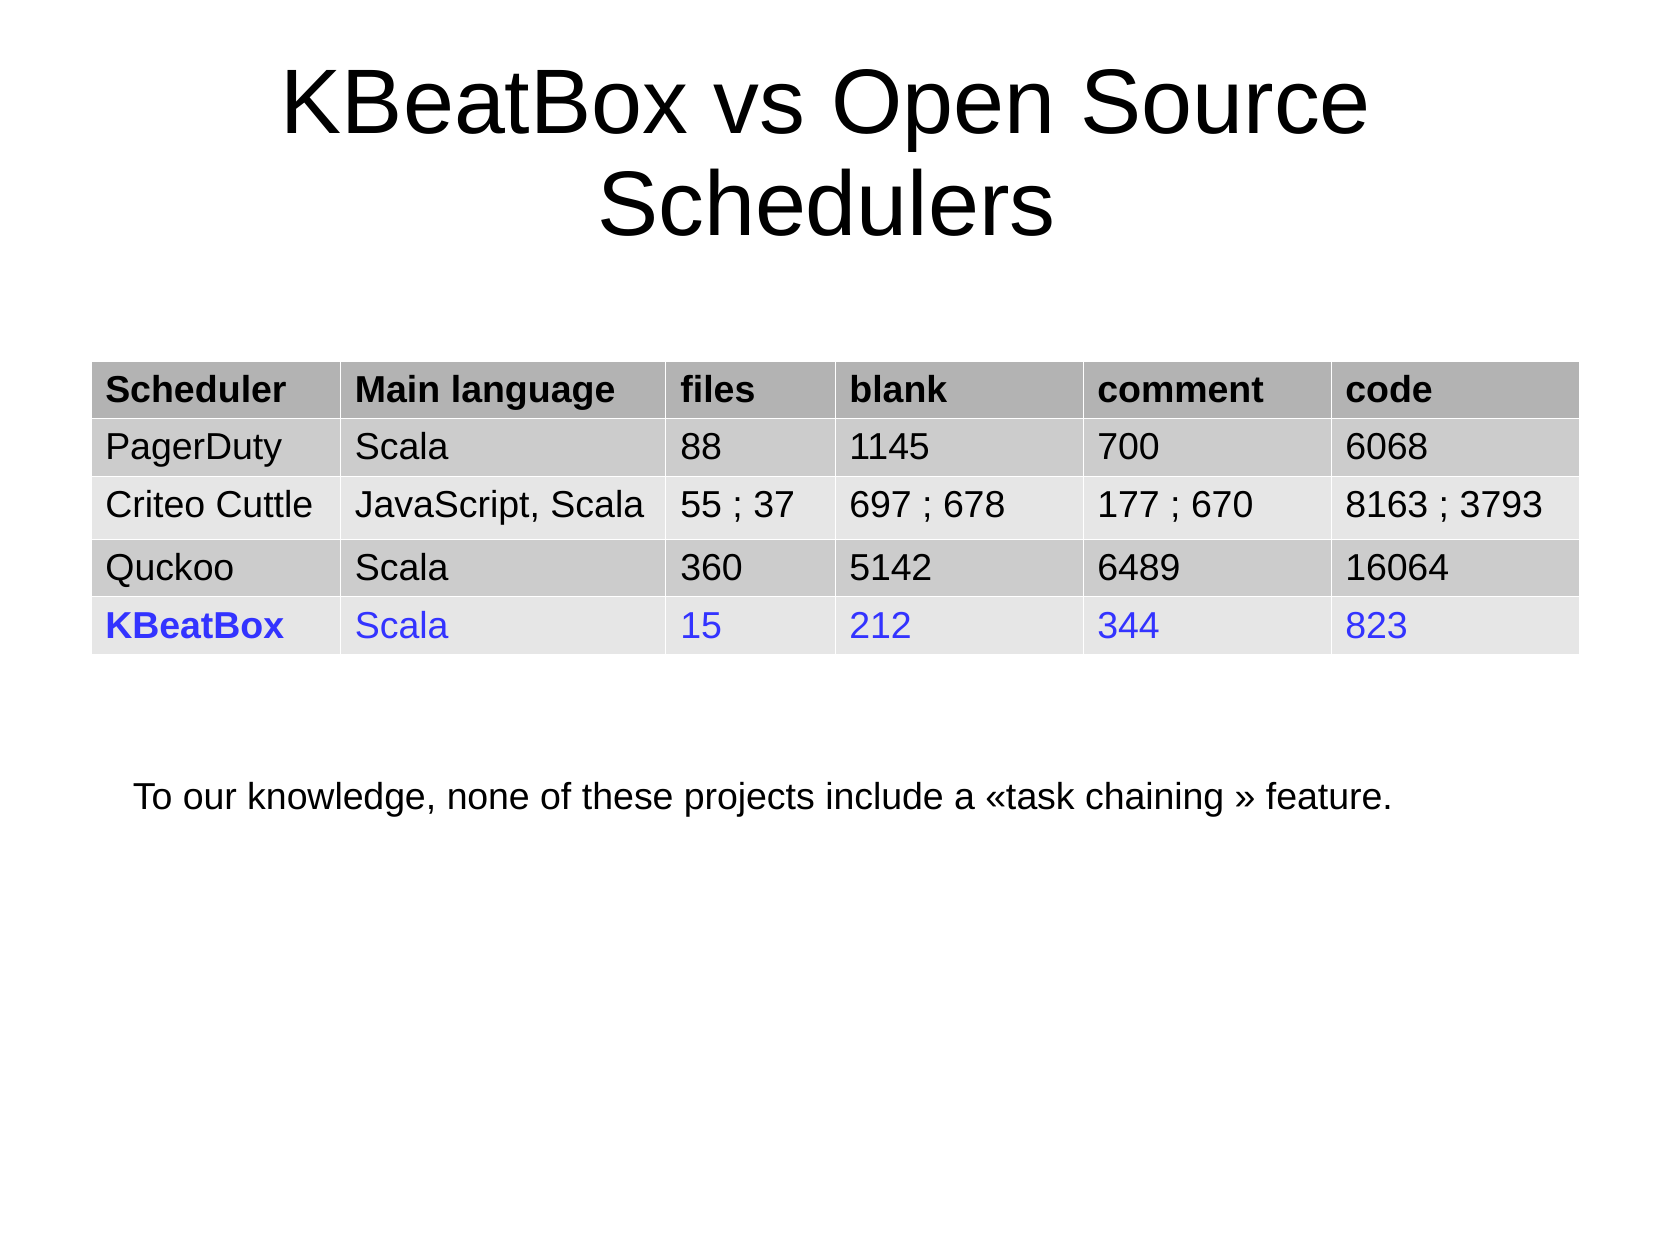

# KBeatBox vs Open Source Schedulers
| Scheduler | Main language | files | blank | comment | code |
| --- | --- | --- | --- | --- | --- |
| PagerDuty | Scala | 88 | 1145 | 700 | 6068 |
| Criteo Cuttle | JavaScript, Scala | 55 ; 37 | 697 ; 678 | 177 ; 670 | 8163 ; 3793 |
| Quckoo | Scala | 360 | 5142 | 6489 | 16064 |
| KBeatBox | Scala | 15 | 212 | 344 | 823 |
To our knowledge, none of these projects include a «task chaining » feature.